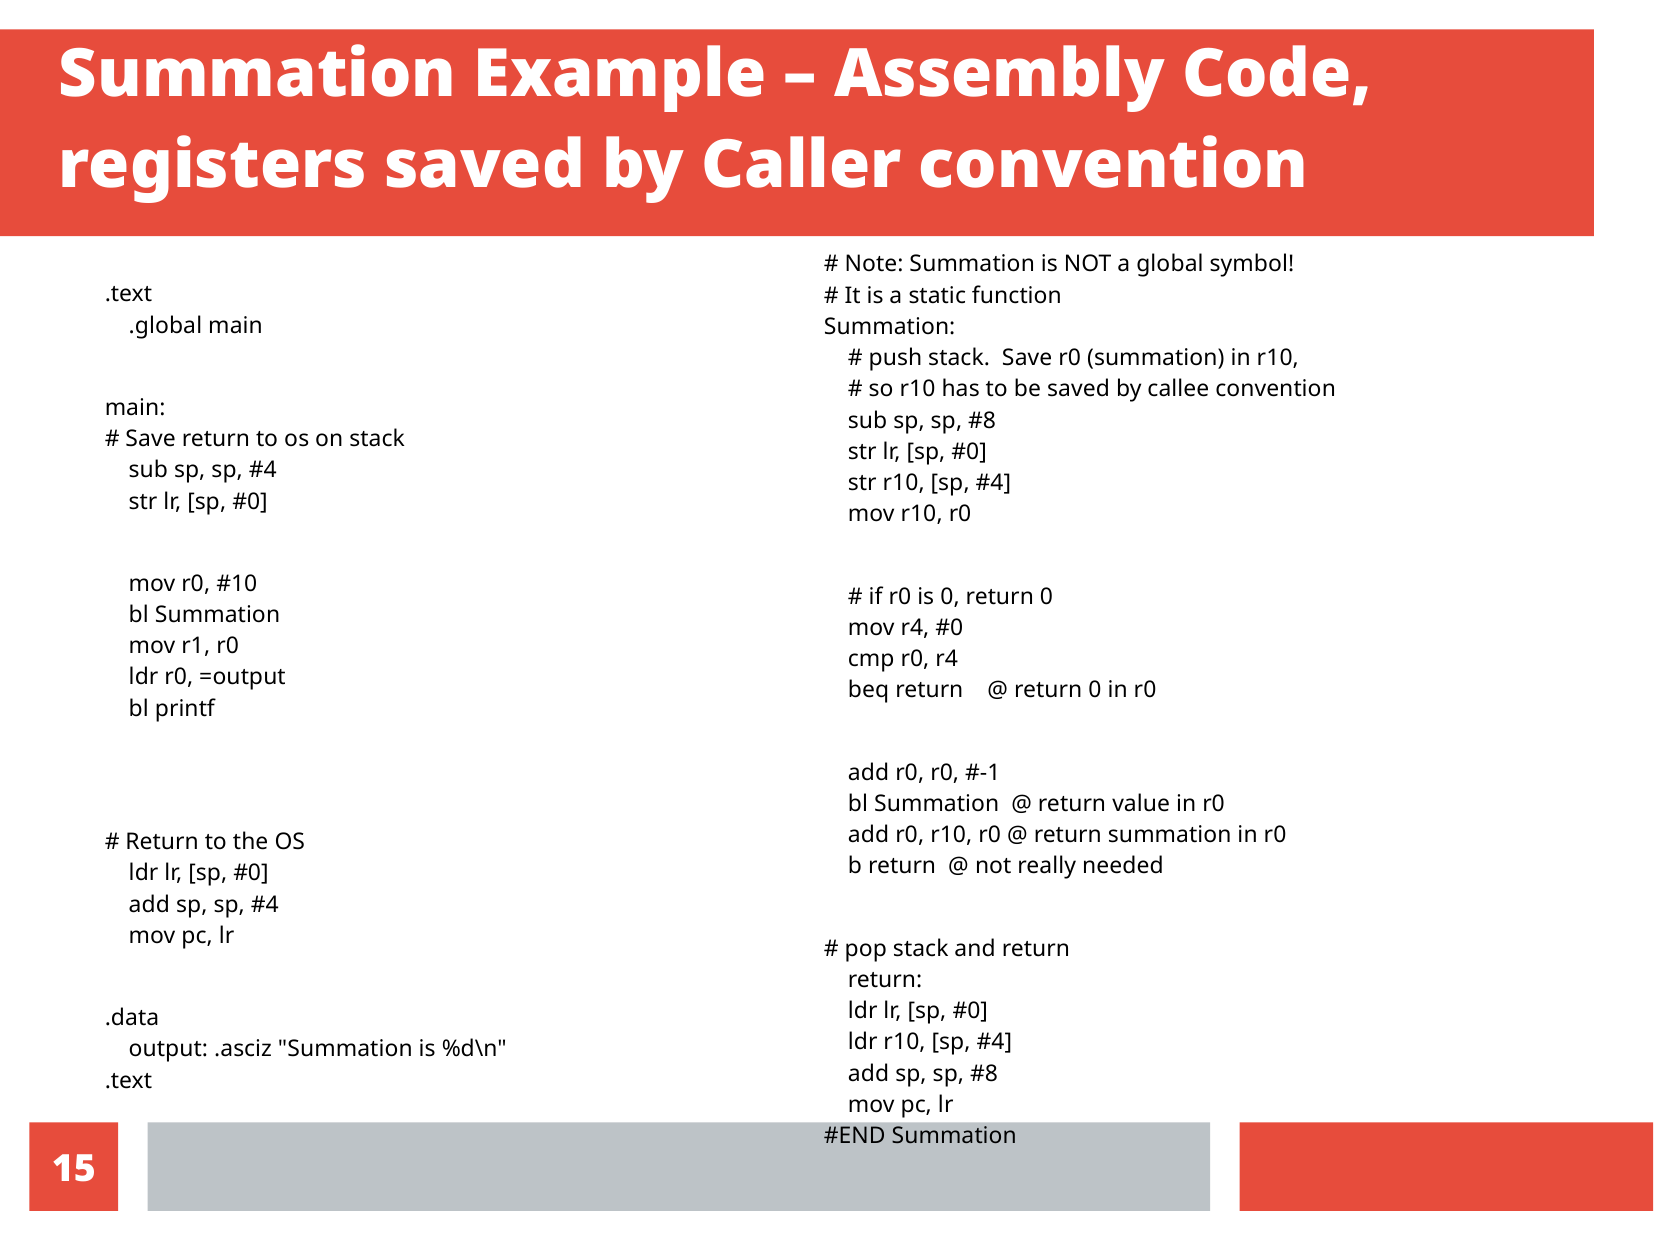

# Summation Example – Assembly Code, registers saved by Caller convention
# Note: Summation is NOT a global symbol!
# It is a static function
Summation:
 # push stack. Save r0 (summation) in r10,
 # so r10 has to be saved by callee convention
 sub sp, sp, #8
 str lr, [sp, #0]
 str r10, [sp, #4]
 mov r10, r0
 # if r0 is 0, return 0
 mov r4, #0
 cmp r0, r4
 beq return @ return 0 in r0
 add r0, r0, #-1
 bl Summation @ return value in r0
 add r0, r10, r0 @ return summation in r0
 b return @ not really needed
# pop stack and return
 return:
 ldr lr, [sp, #0]
 ldr r10, [sp, #4]
 add sp, sp, #8
 mov pc, lr
#END Summation
.text
 .global main
main:
# Save return to os on stack
 sub sp, sp, #4
 str lr, [sp, #0]
 mov r0, #10
 bl Summation
 mov r1, r0
 ldr r0, =output
 bl printf
# Return to the OS
 ldr lr, [sp, #0]
 add sp, sp, #4
 mov pc, lr
.data
 output: .asciz "Summation is %d\n"
.text
15